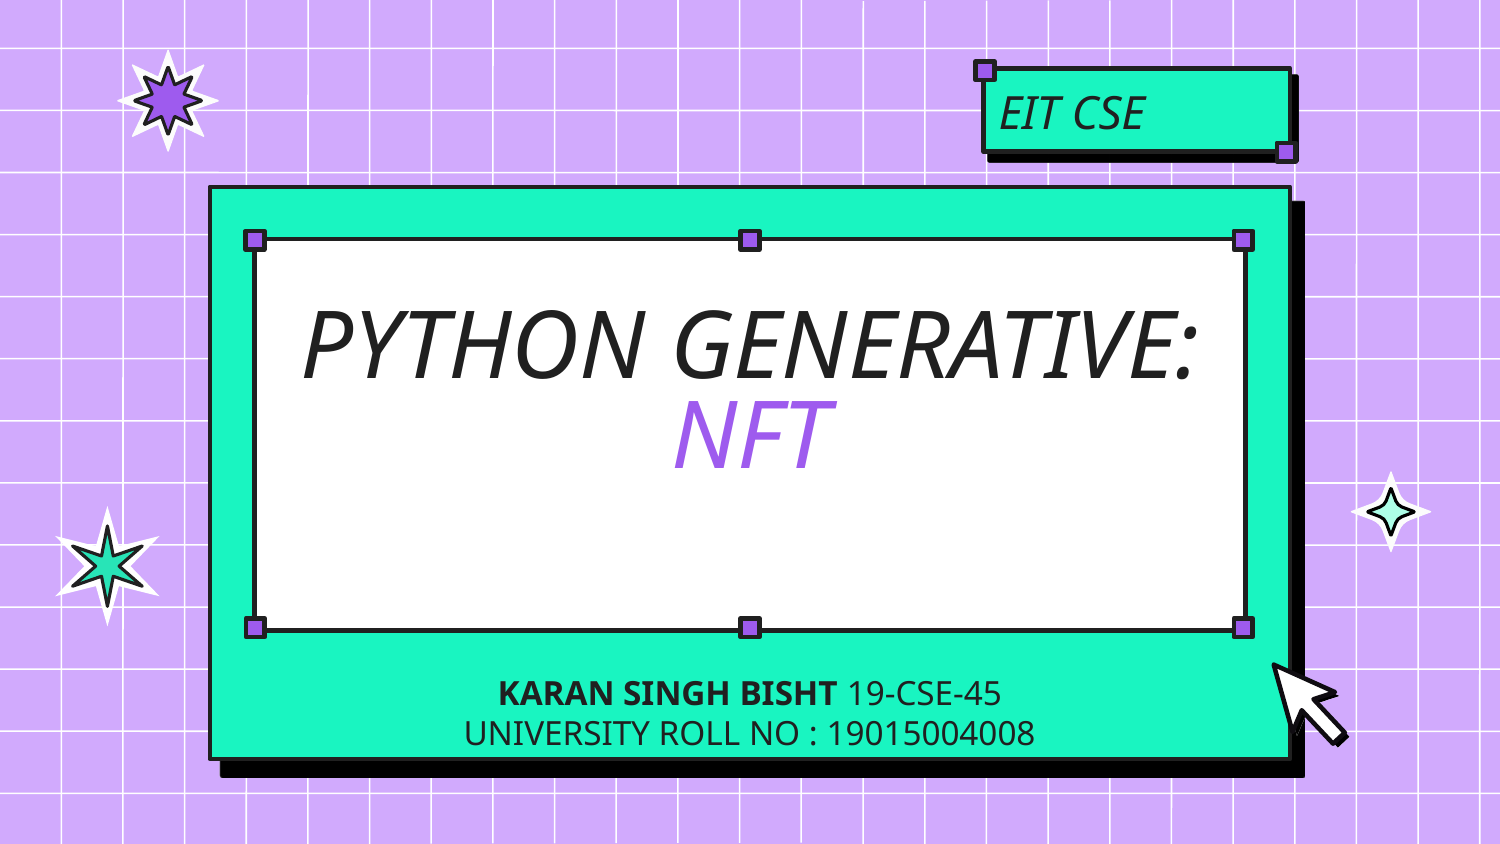

EIT CSE
# PYTHON GENERATIVE: NFT
KARAN SINGH BISHT 19-CSE-45
UNIVERSITY ROLL NO : 19015004008